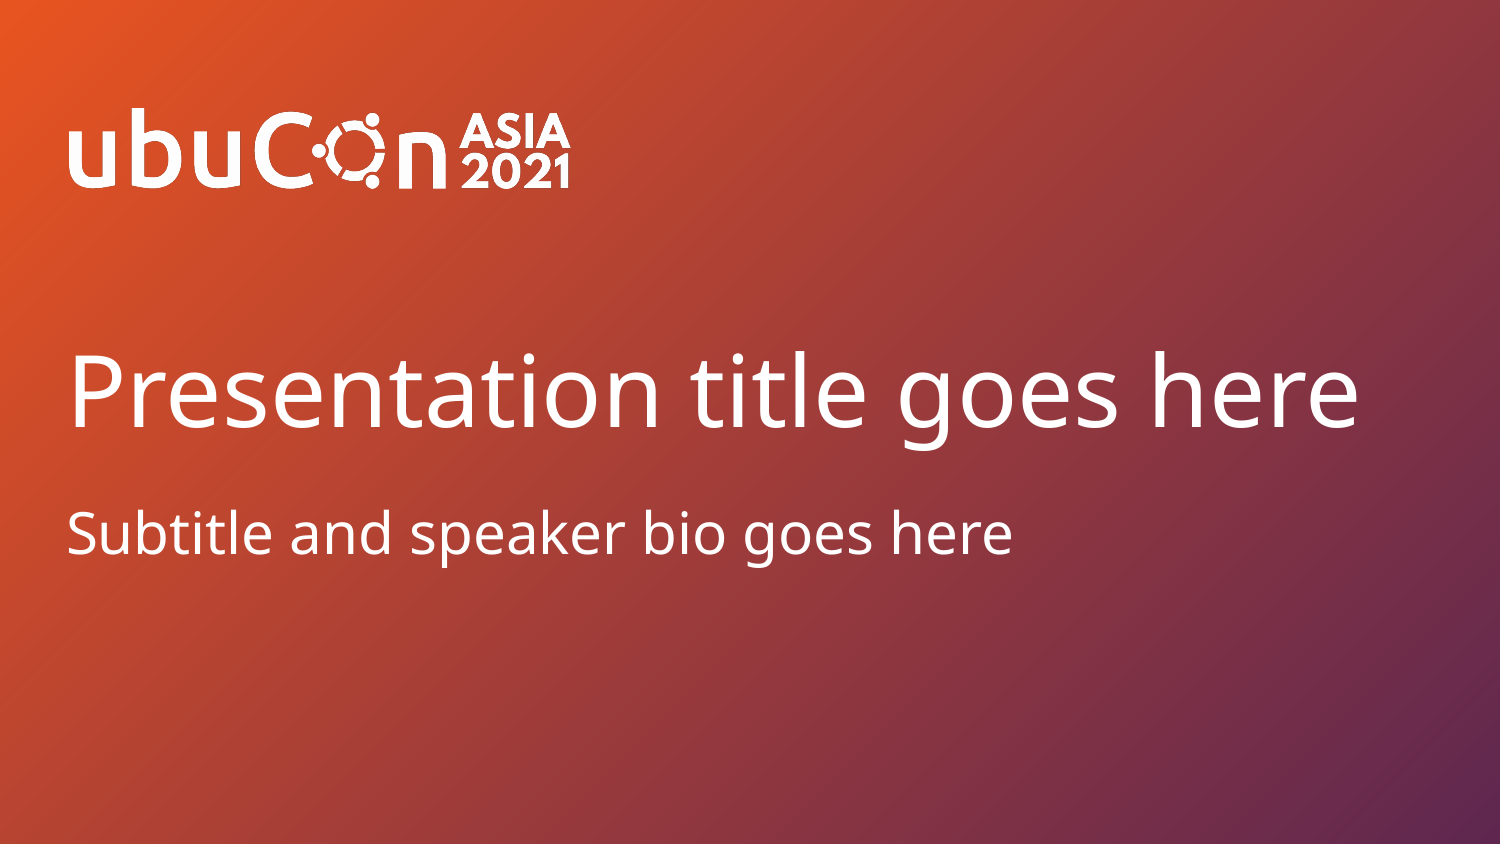

# Presentation title goes here
Subtitle and speaker bio goes here